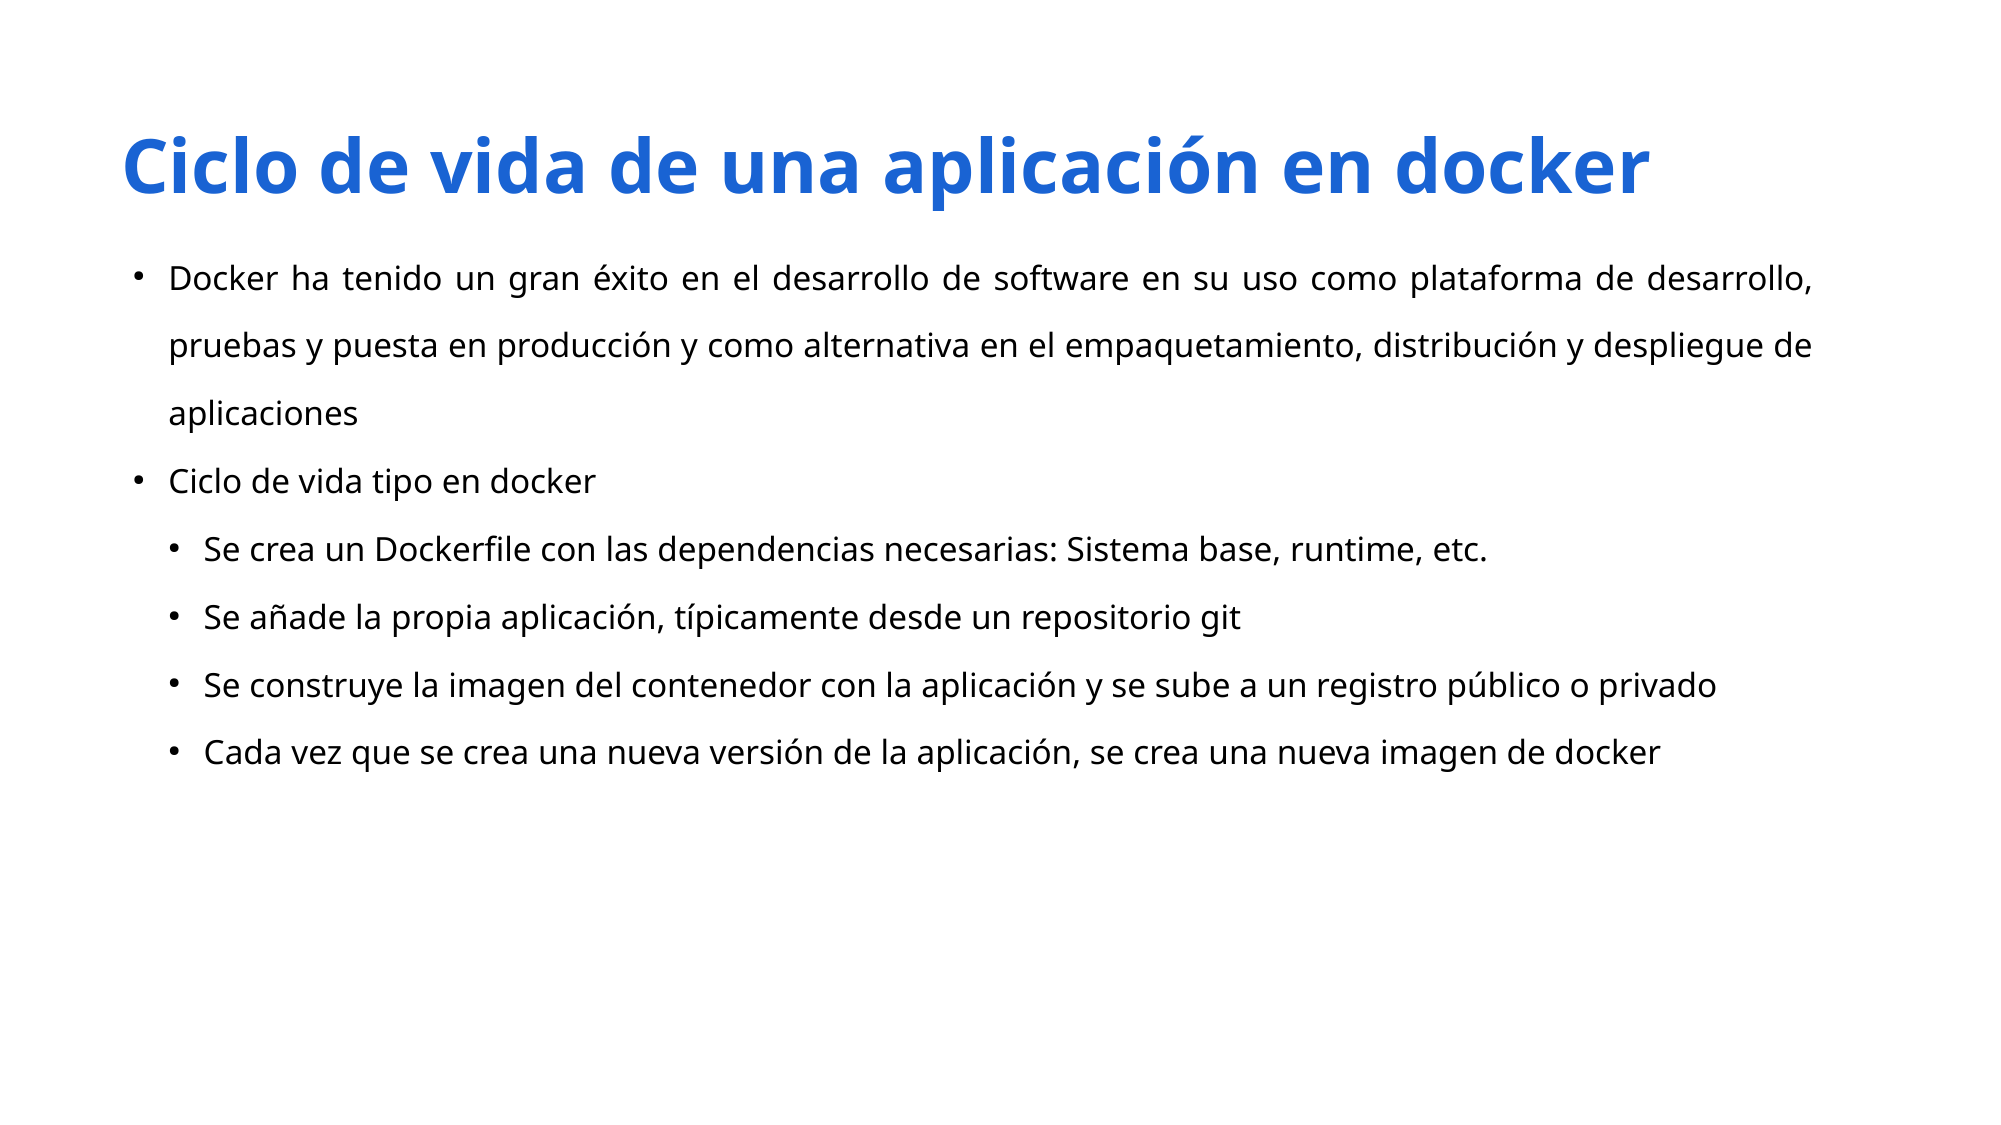

Ciclo de vida de una aplicación en docker
Docker ha tenido un gran éxito en el desarrollo de software en su uso como plataforma de desarrollo, pruebas y puesta en producción y como alternativa en el empaquetamiento, distribución y despliegue de aplicaciones
Ciclo de vida tipo en docker
Se crea un Dockerfile con las dependencias necesarias: Sistema base, runtime, etc.
Se añade la propia aplicación, típicamente desde un repositorio git
Se construye la imagen del contenedor con la aplicación y se sube a un registro público o privado
Cada vez que se crea una nueva versión de la aplicación, se crea una nueva imagen de docker